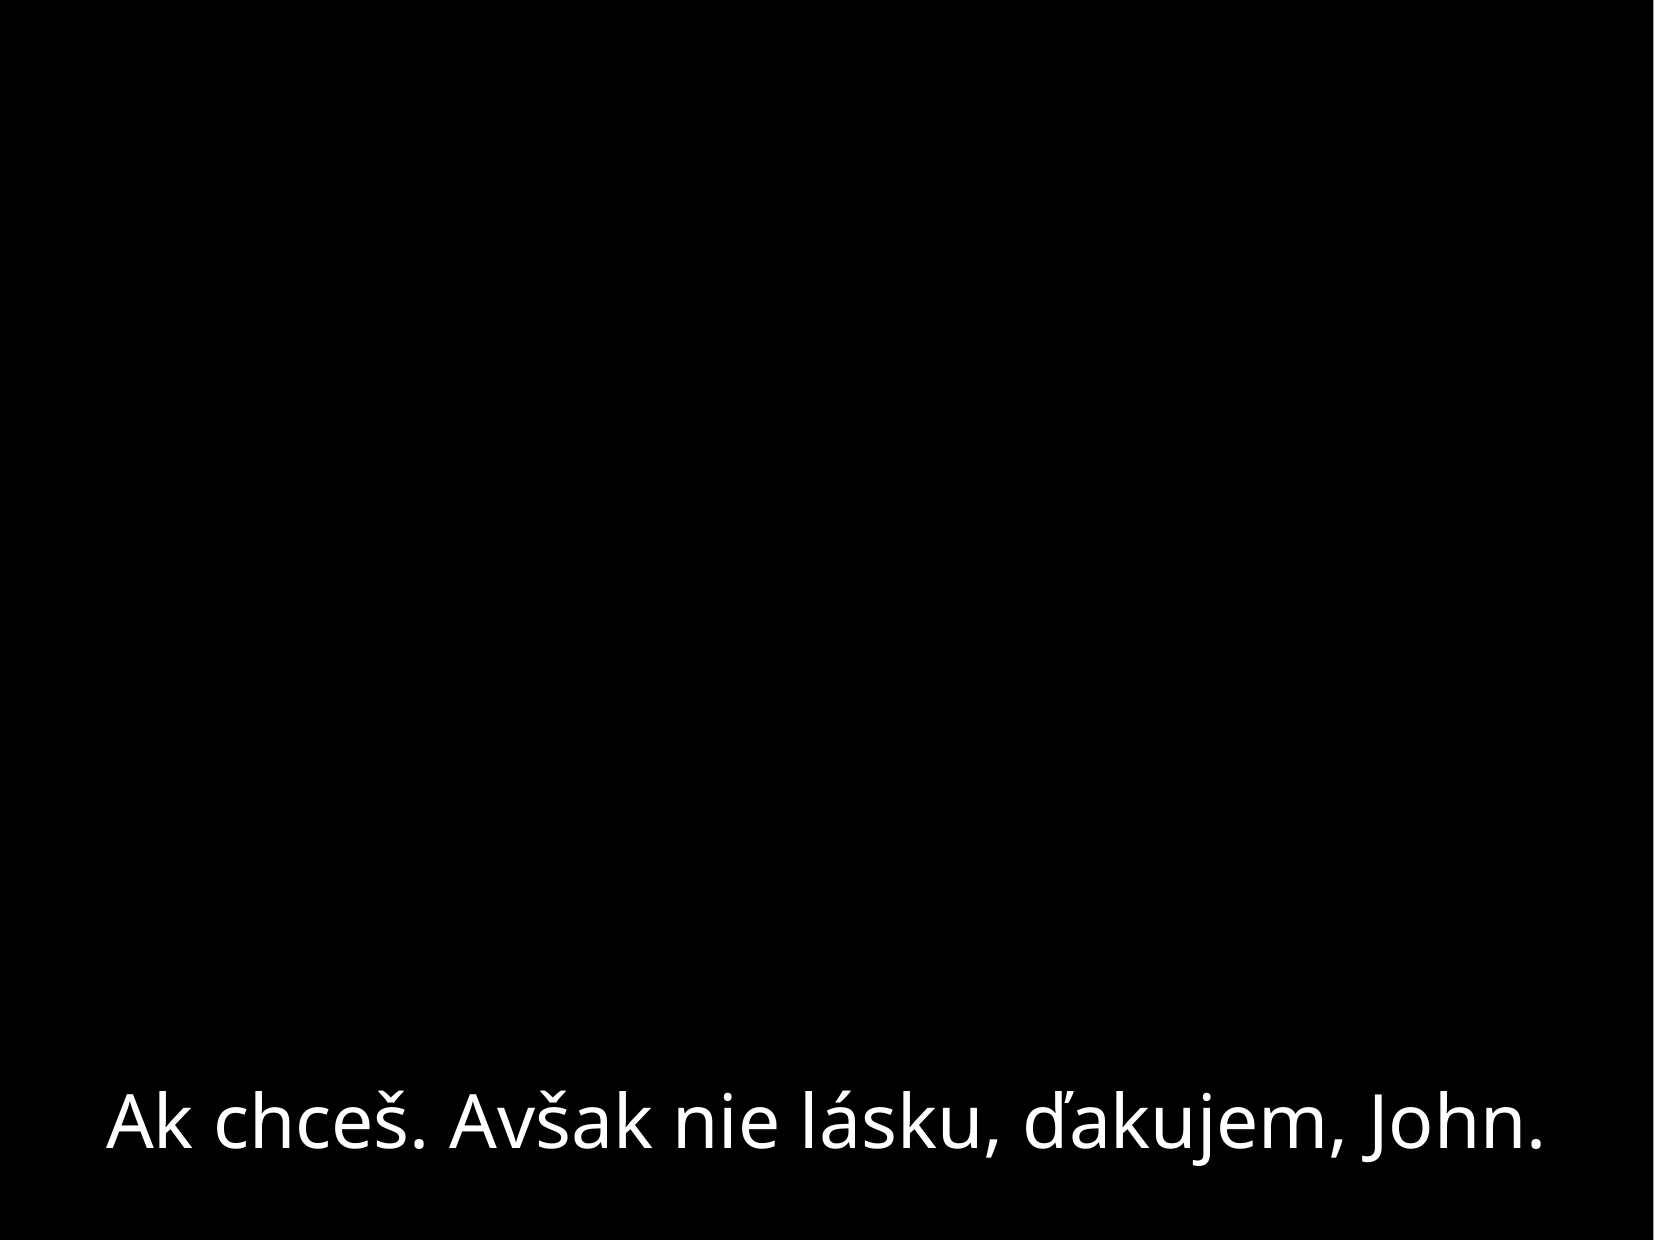

# Ak chceš. Avšak nie lásku, ďakujem, John.